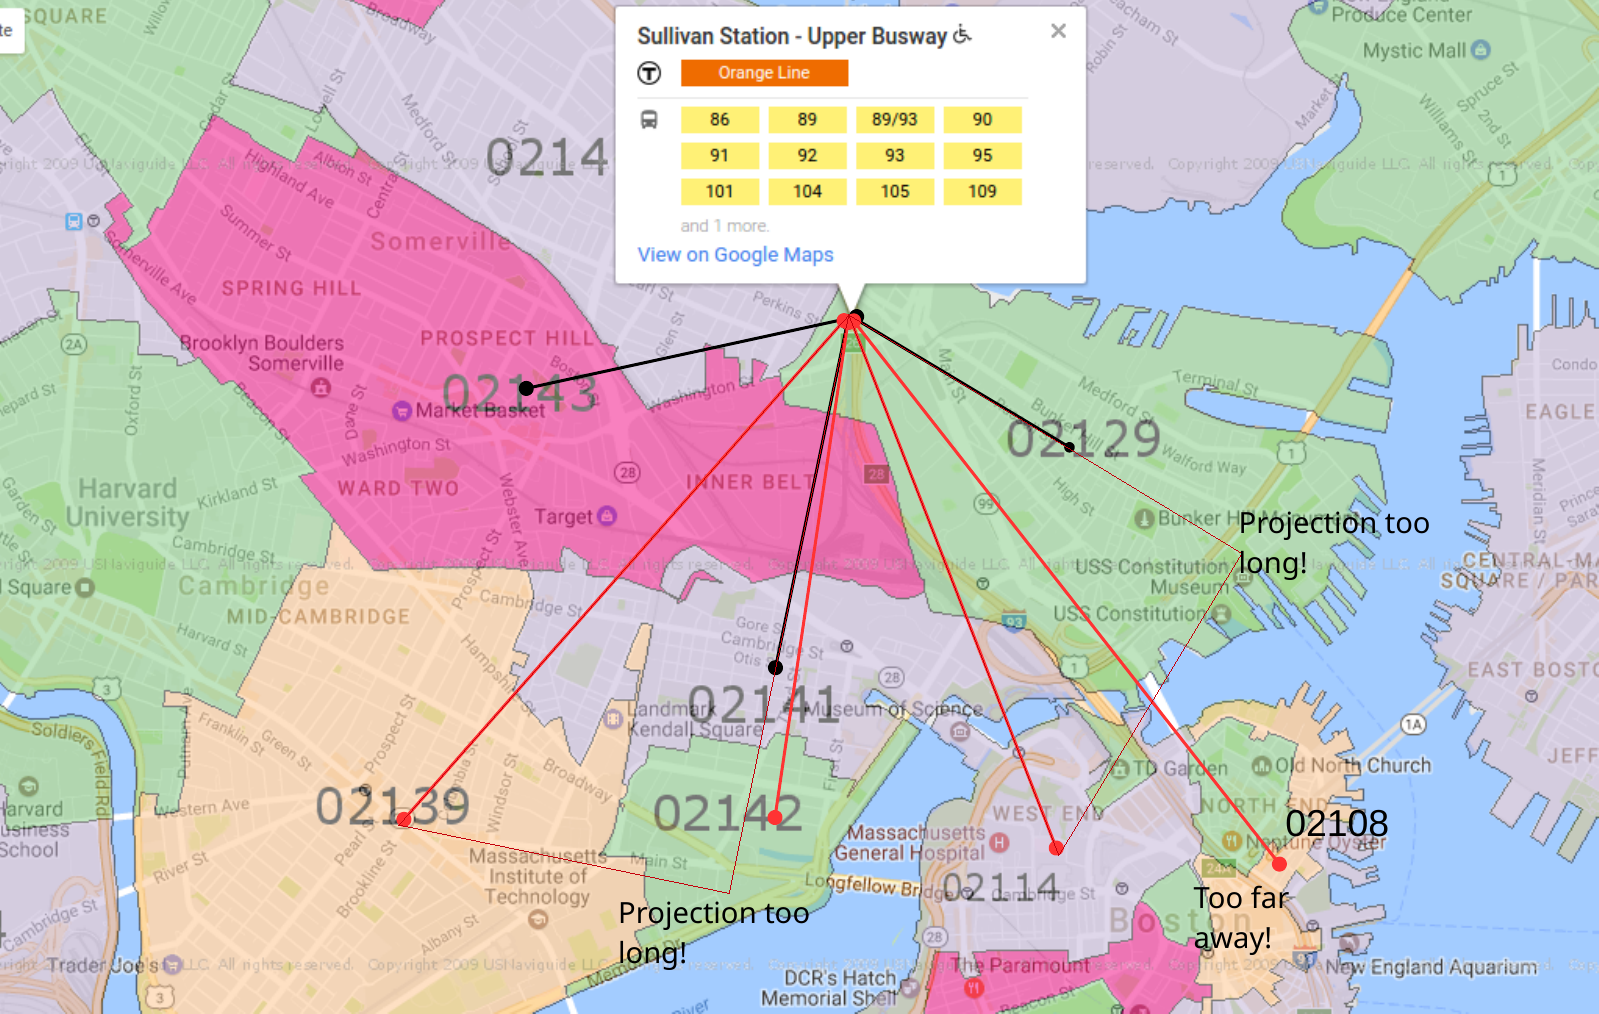

#
Projection too long!
02108
Too far away!
Projection too long!